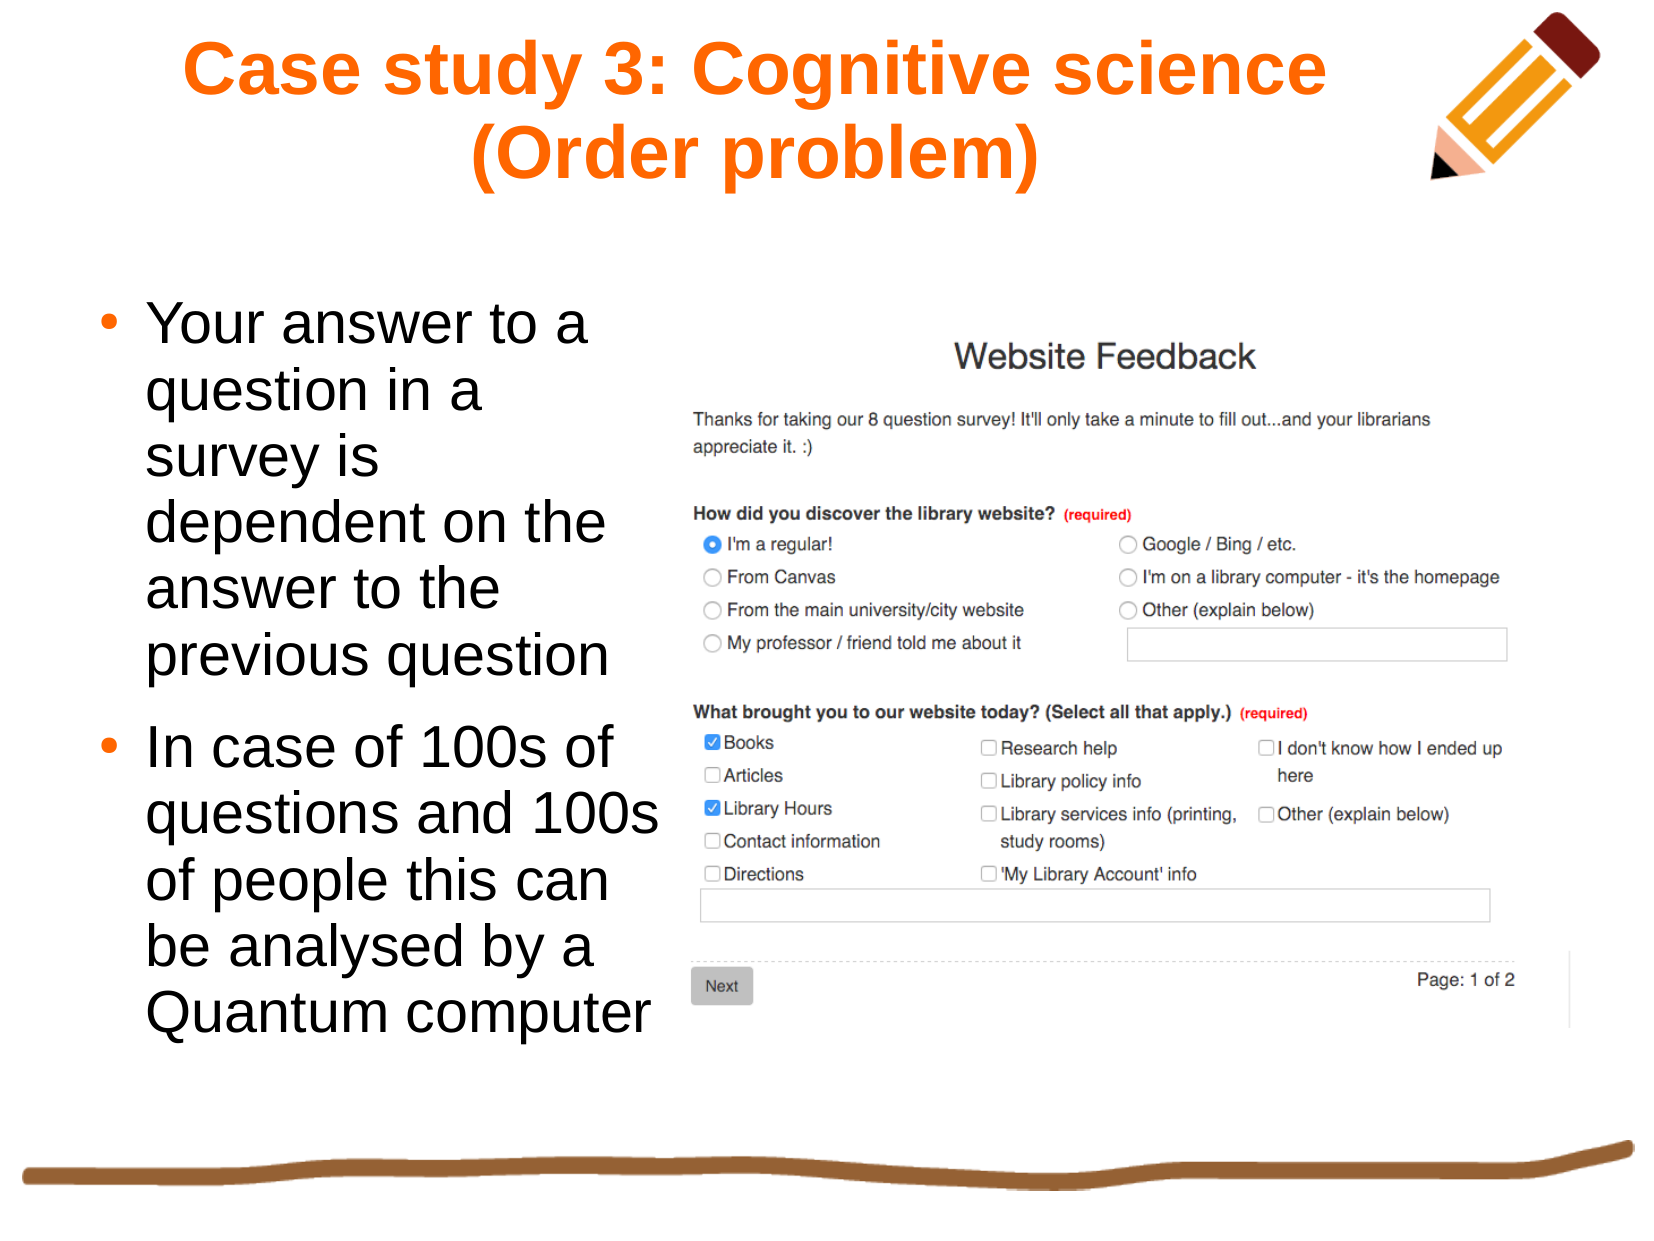

# Case study 3: Cognitive science (Order problem)
Your answer to a question in a survey is dependent on the answer to the previous question
In case of 100s of questions and 100s of people this can be analysed by a Quantum computer